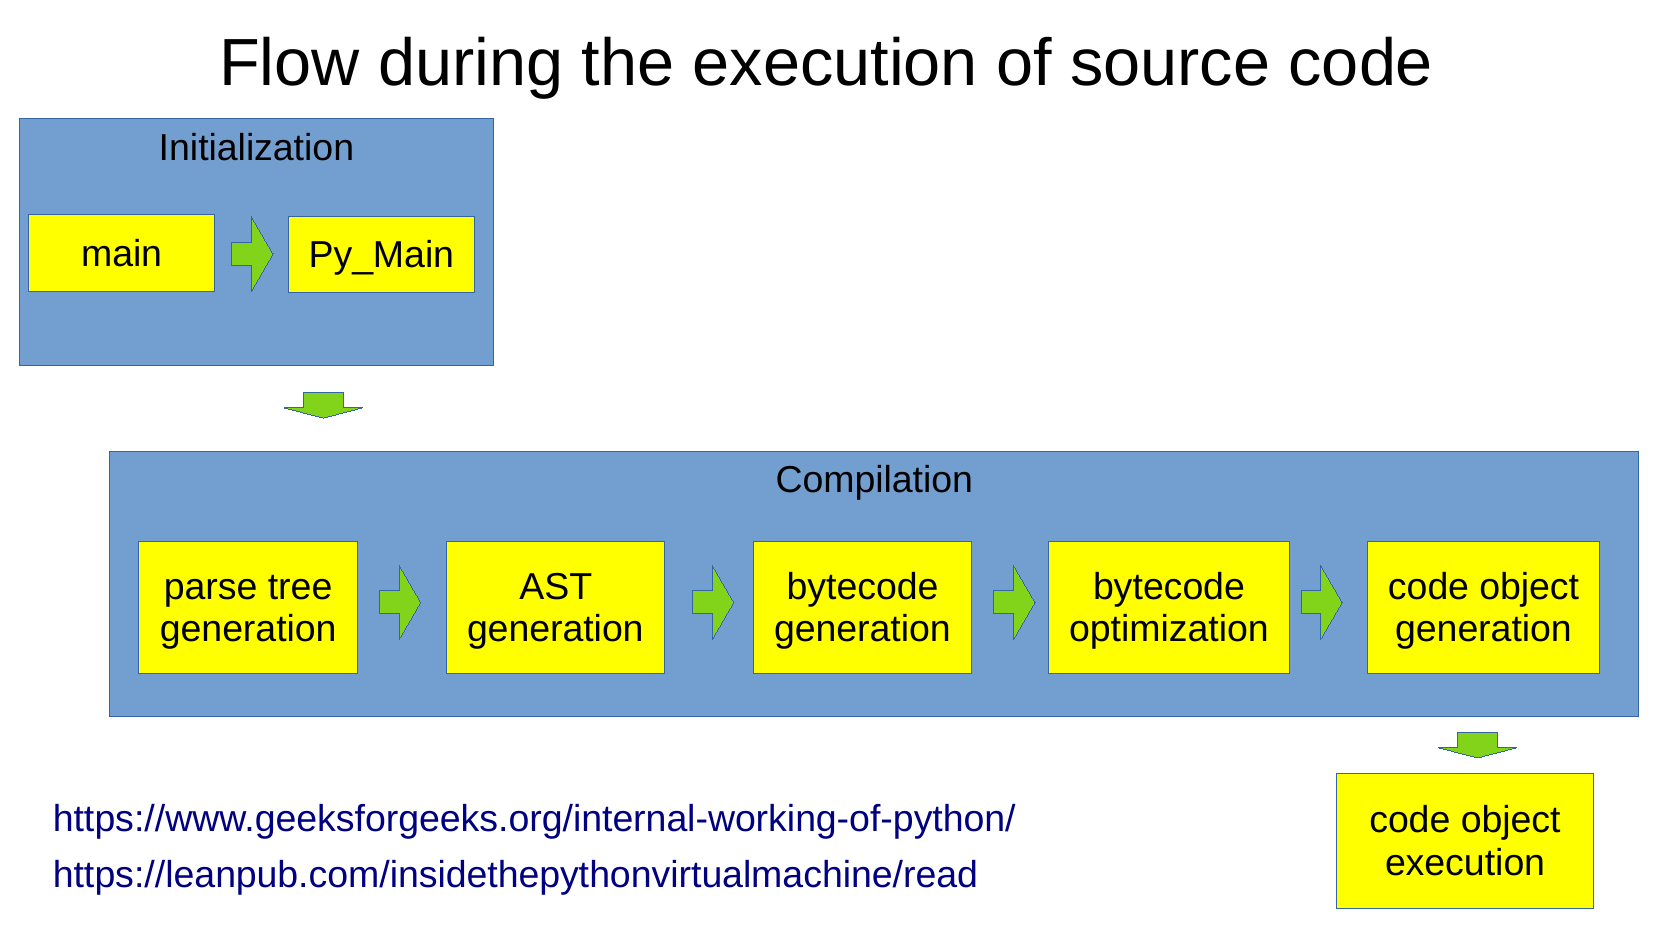

# Flow during the execution of source code
Initialization
main
Py_Main
Compilation
parse tree generation
AST generation
bytecode generation
bytecode optimization
code object generation
code object execution
https://www.geeksforgeeks.org/internal-working-of-python/
https://leanpub.com/insidethepythonvirtualmachine/read